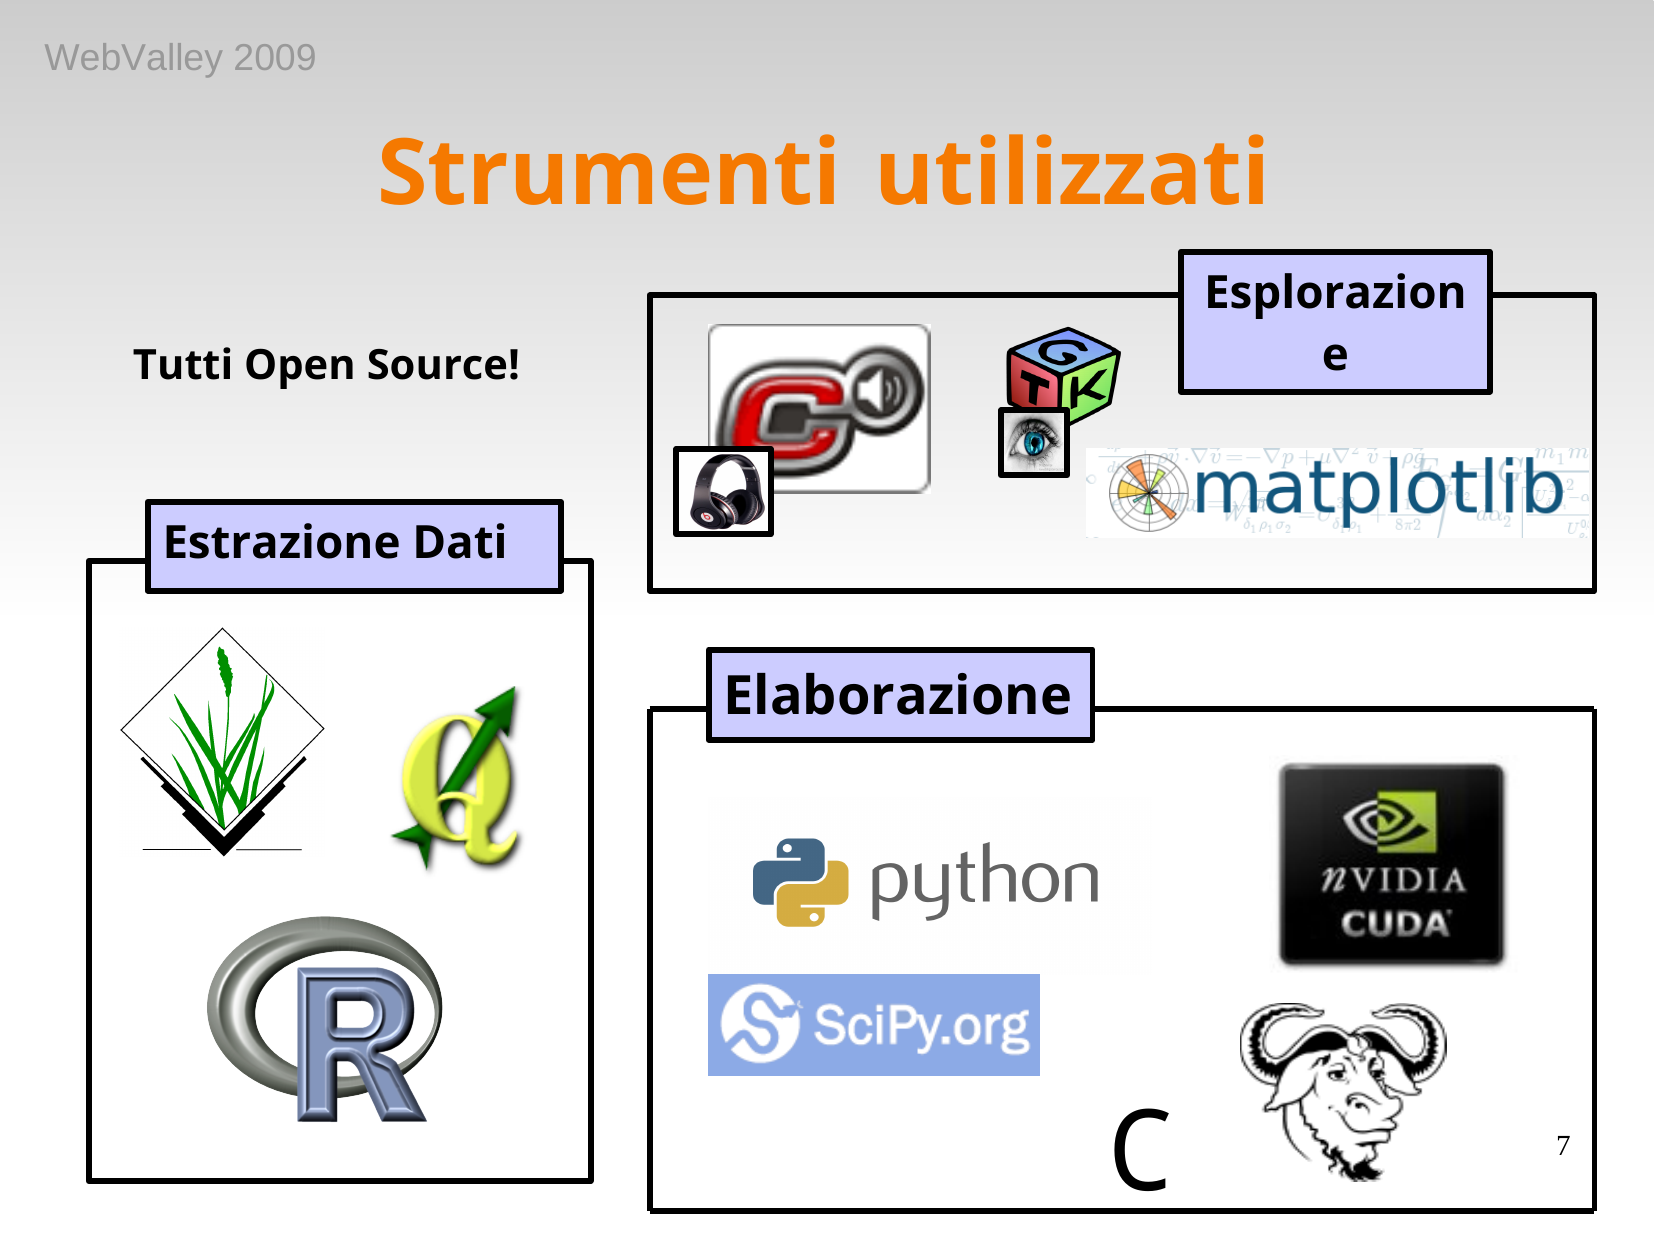

WebValley 2009
# Strumenti utilizzati
Esplorazione
Tutti Open Source!
Estrazione Dati
Elaborazione
C
7